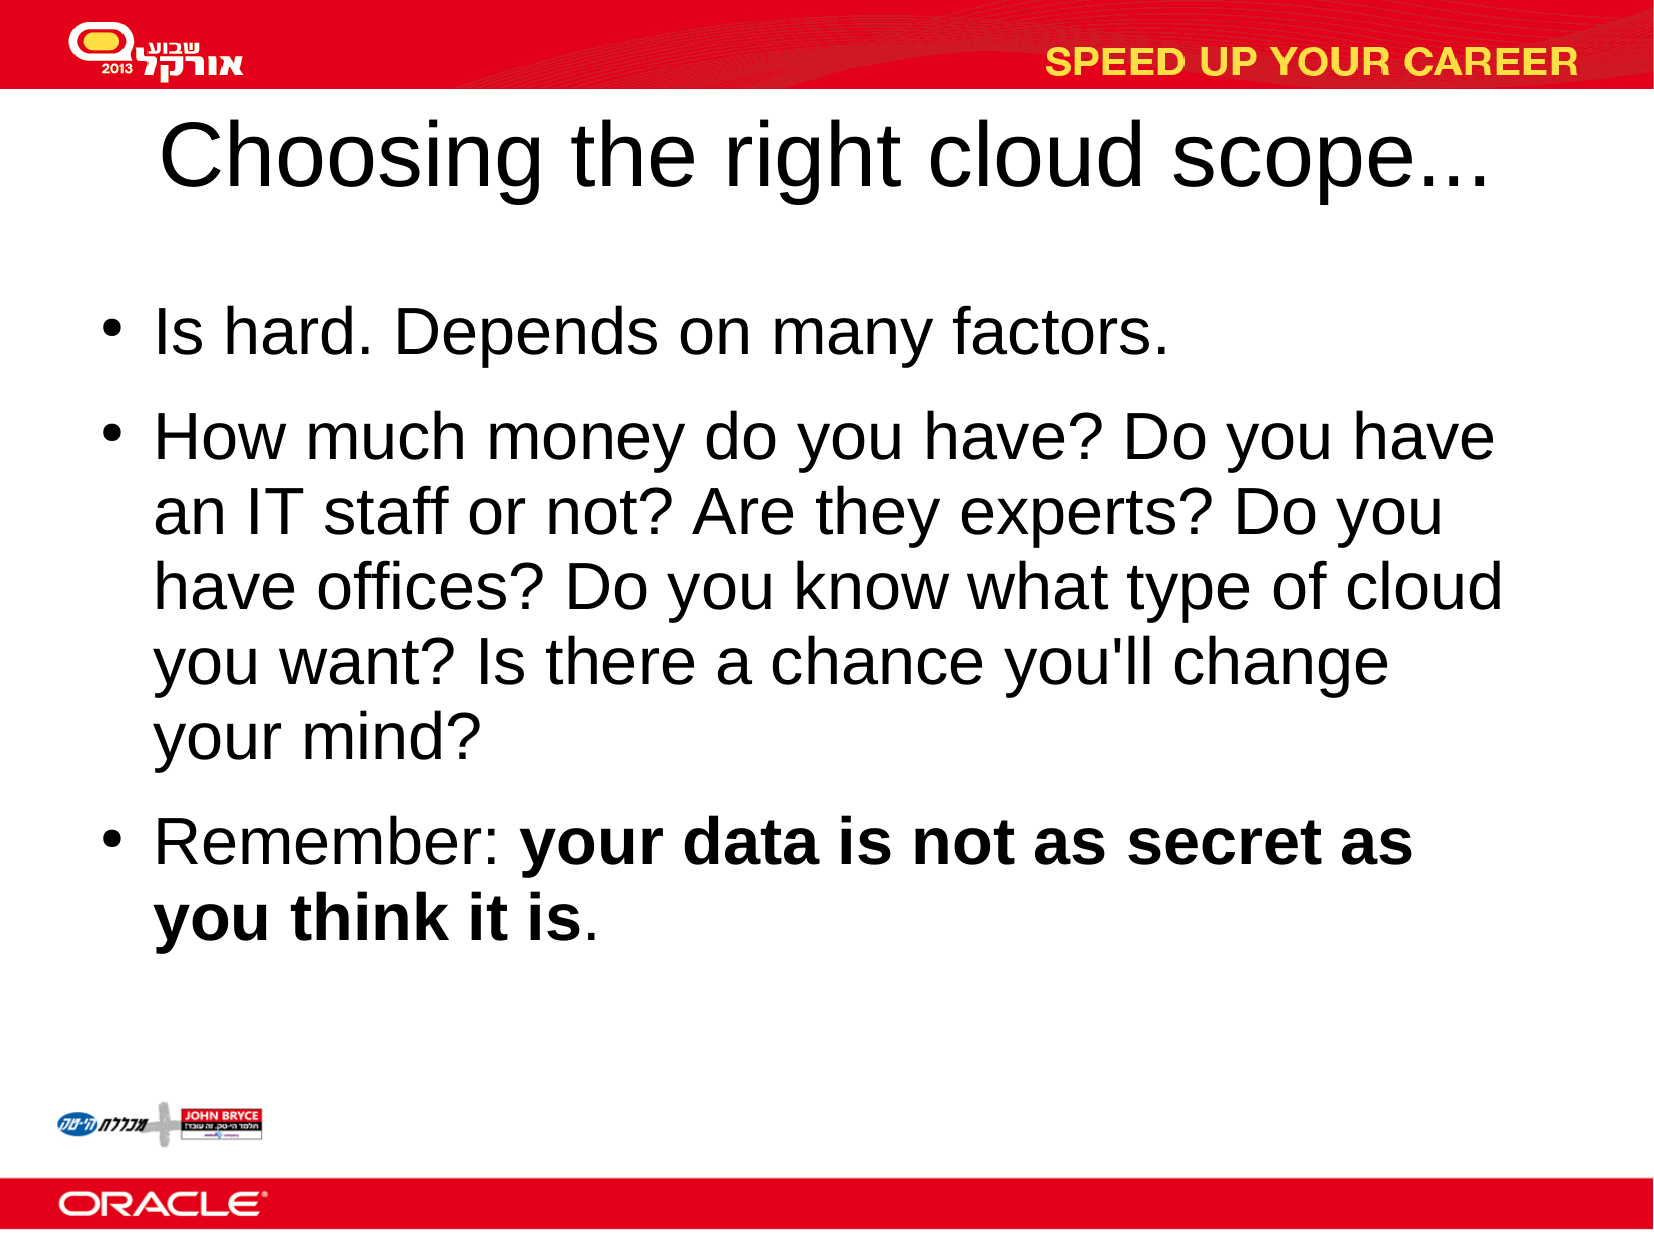

# Choosing the right cloud scope...
Is hard. Depends on many factors.
How much money do you have? Do you have an IT staff or not? Are they experts? Do you have offices? Do you know what type of cloud you want? Is there a chance you'll change your mind?
Remember: your data is not as secret as you think it is.